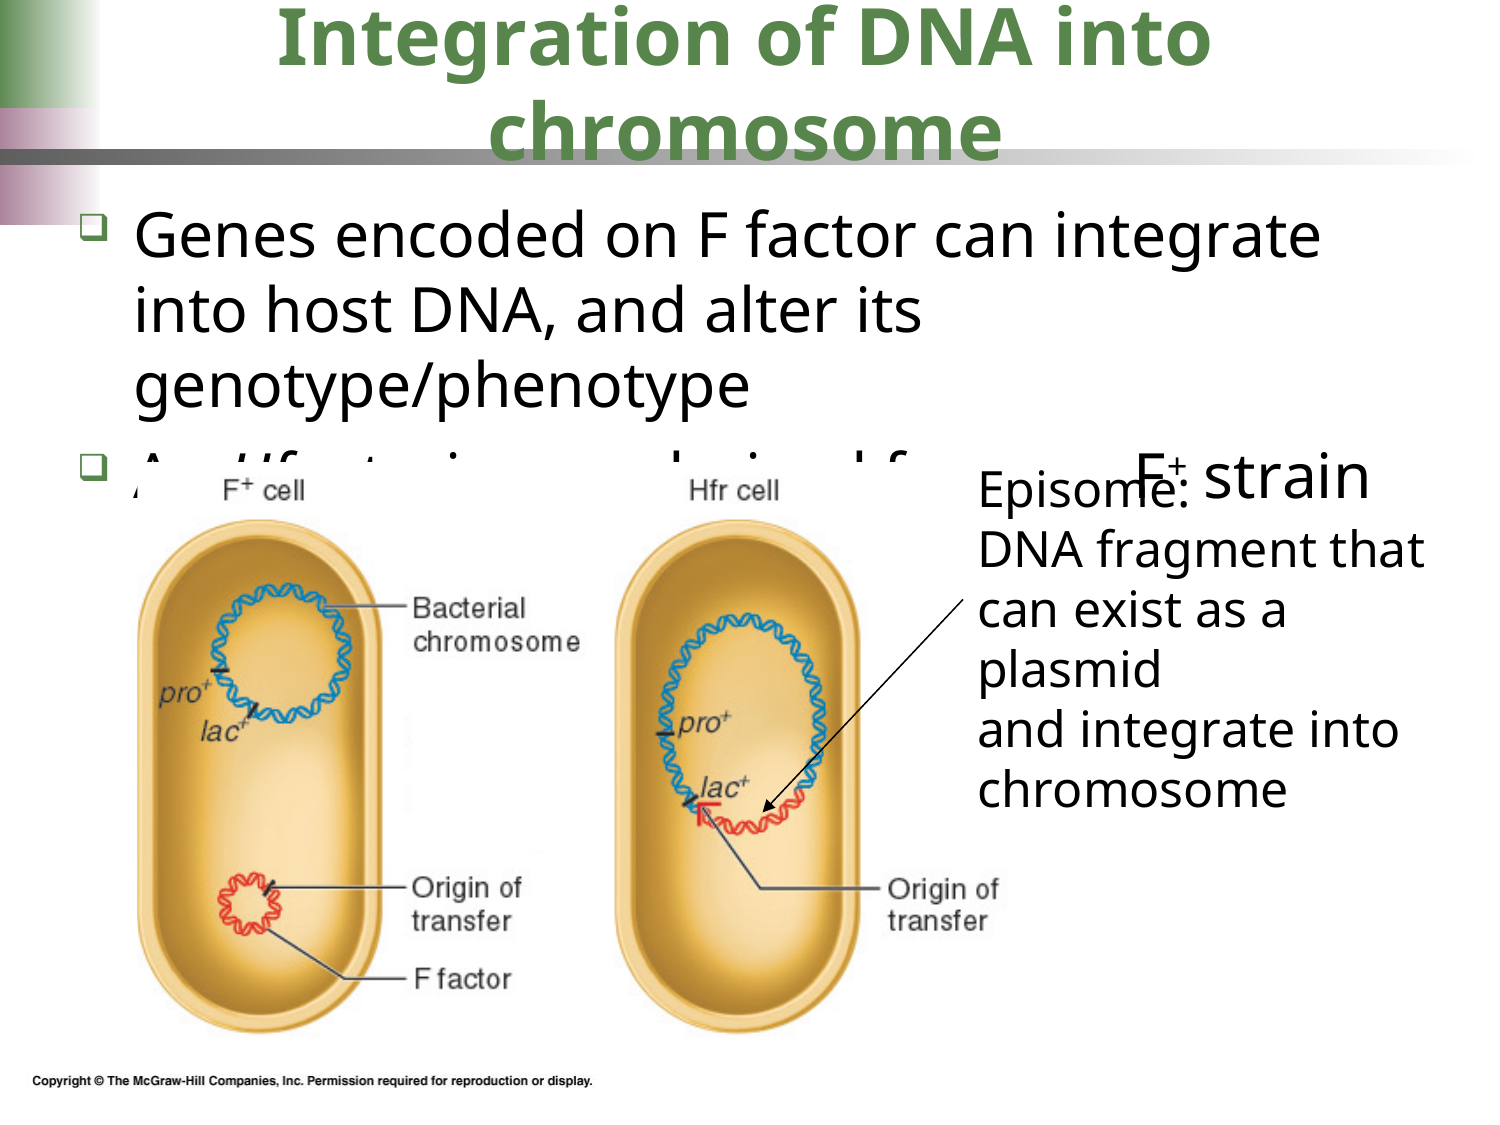

# Integration of DNA into chromosome
Genes encoded on F factor can integrate into host DNA, and alter its genotype/phenotype
An Hfr strain was derived from an F+ strain
Episome:
DNA fragment that
can exist as a plasmid
and integrate into chromosome